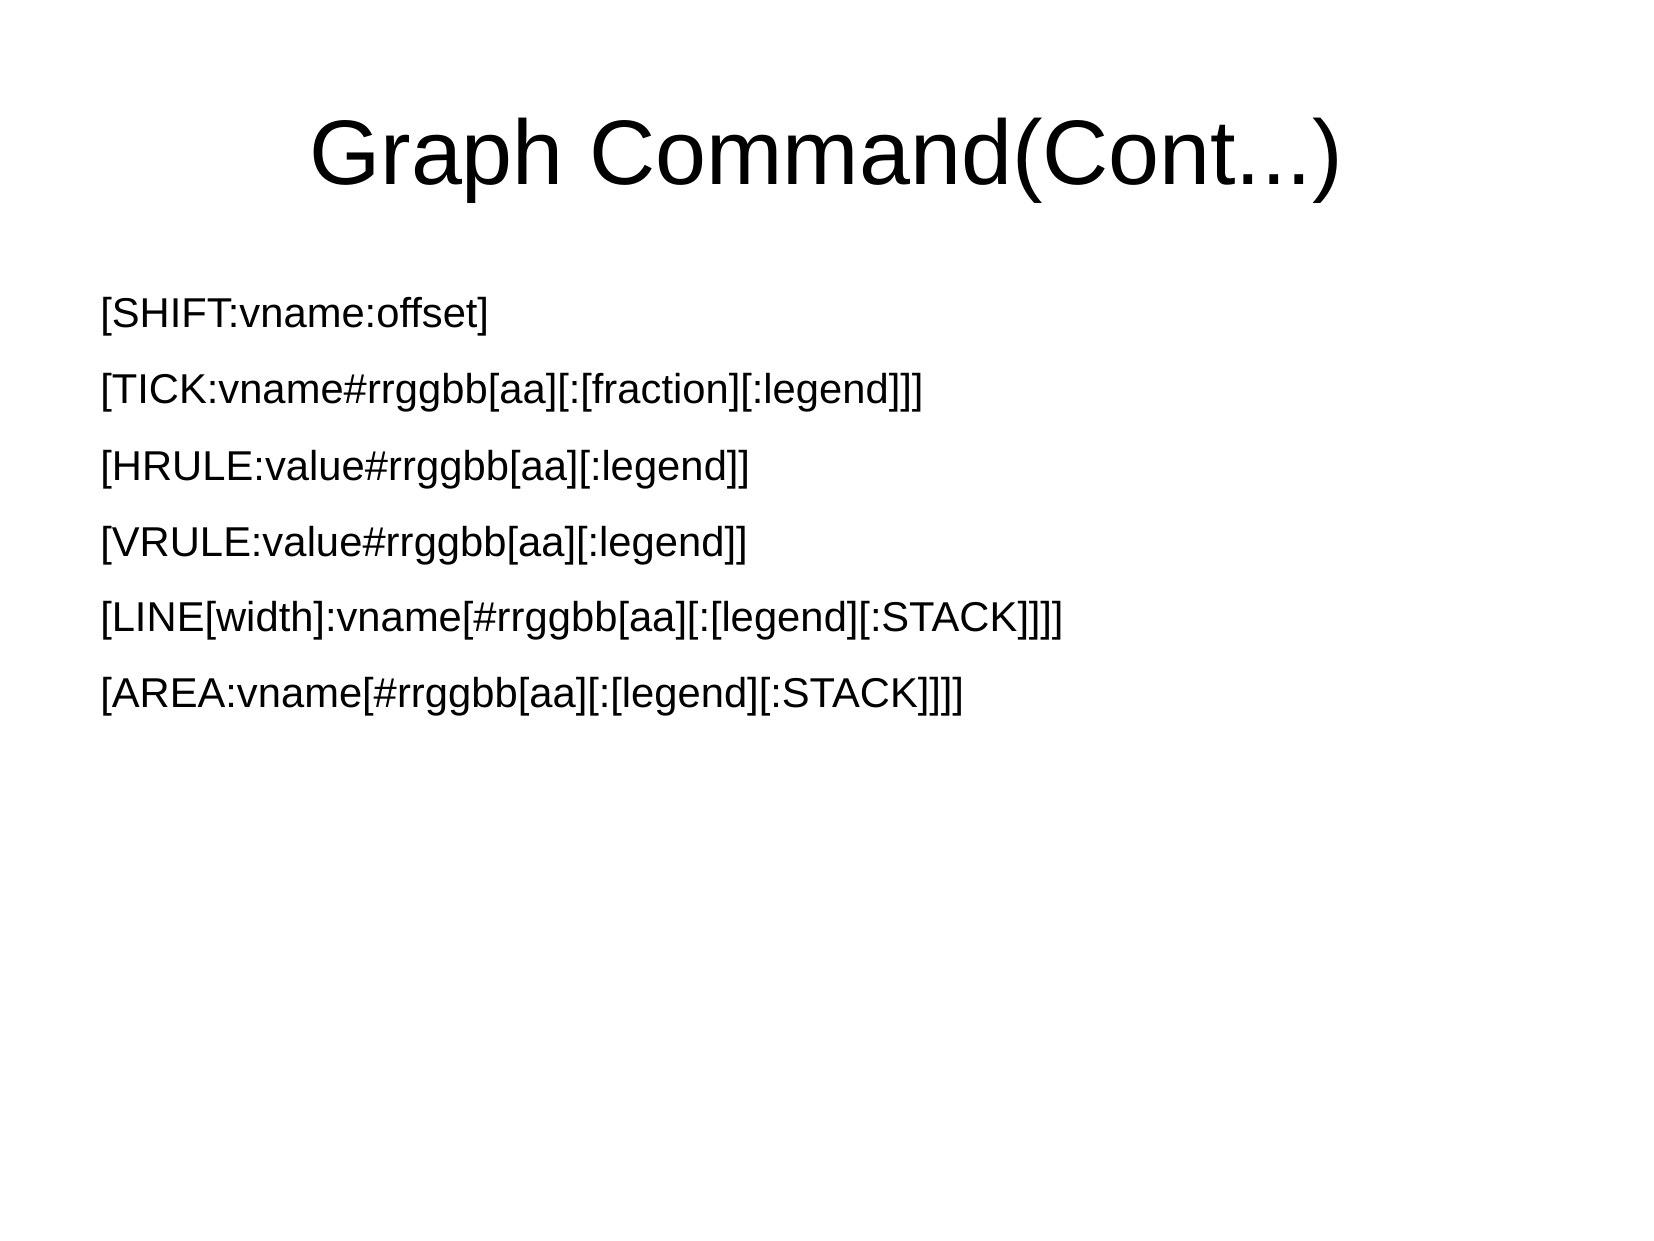

# Graph Command(Cont...)
[SHIFT:vname:offset]
[TICK:vname#rrggbb[aa][:[fraction][:legend]]]
[HRULE:value#rrggbb[aa][:legend]]
[VRULE:value#rrggbb[aa][:legend]]
[LINE[width]:vname[#rrggbb[aa][:[legend][:STACK]]]]
[AREA:vname[#rrggbb[aa][:[legend][:STACK]]]]